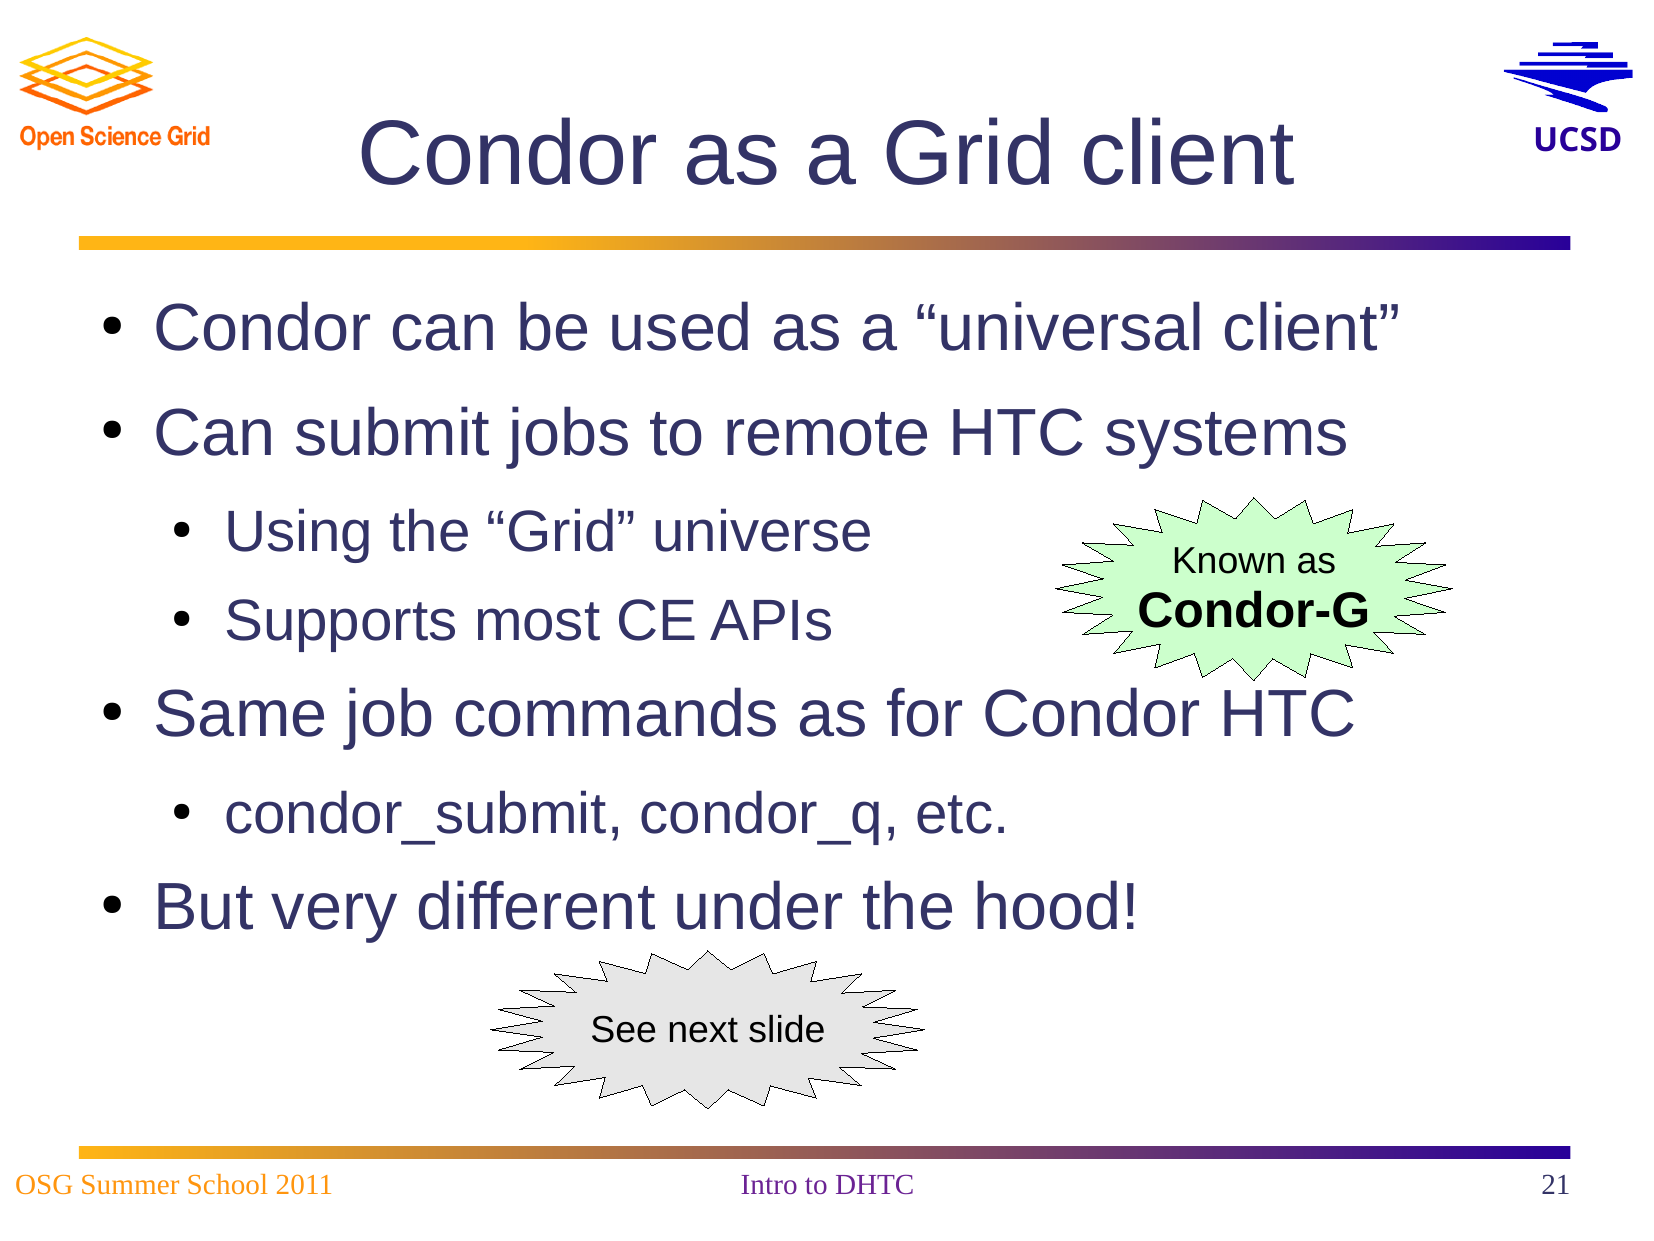

# Condor as a Grid client
Condor can be used as a “universal client”
Can submit jobs to remote HTC systems
Using the “Grid” universe
Supports most CE APIs
Same job commands as for Condor HTC
condor_submit, condor_q, etc.
But very different under the hood!
Known as
Condor-G
See next slide
OSG Summer School 2011
Intro to DHTC
21